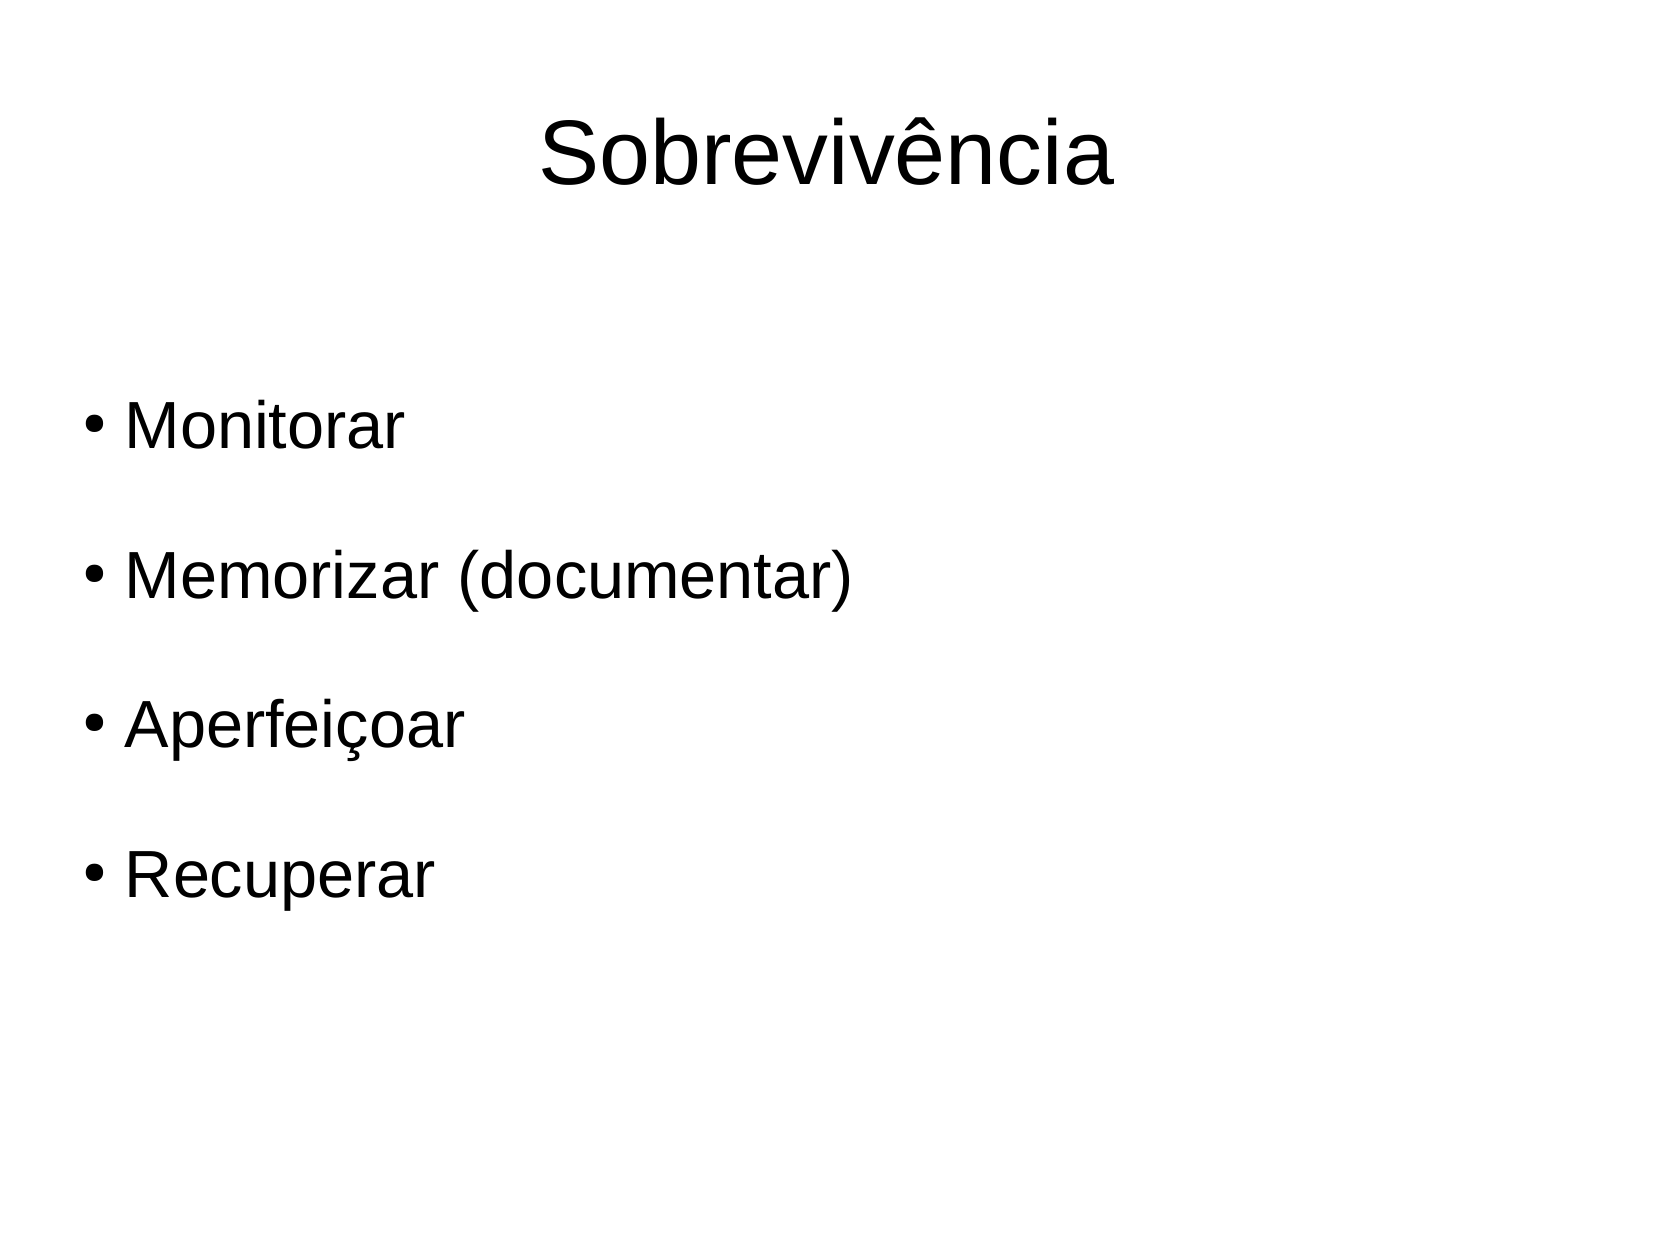

Sobrevivência
# Monitorar
 Memorizar (documentar)
 Aperfeiçoar
 Recuperar